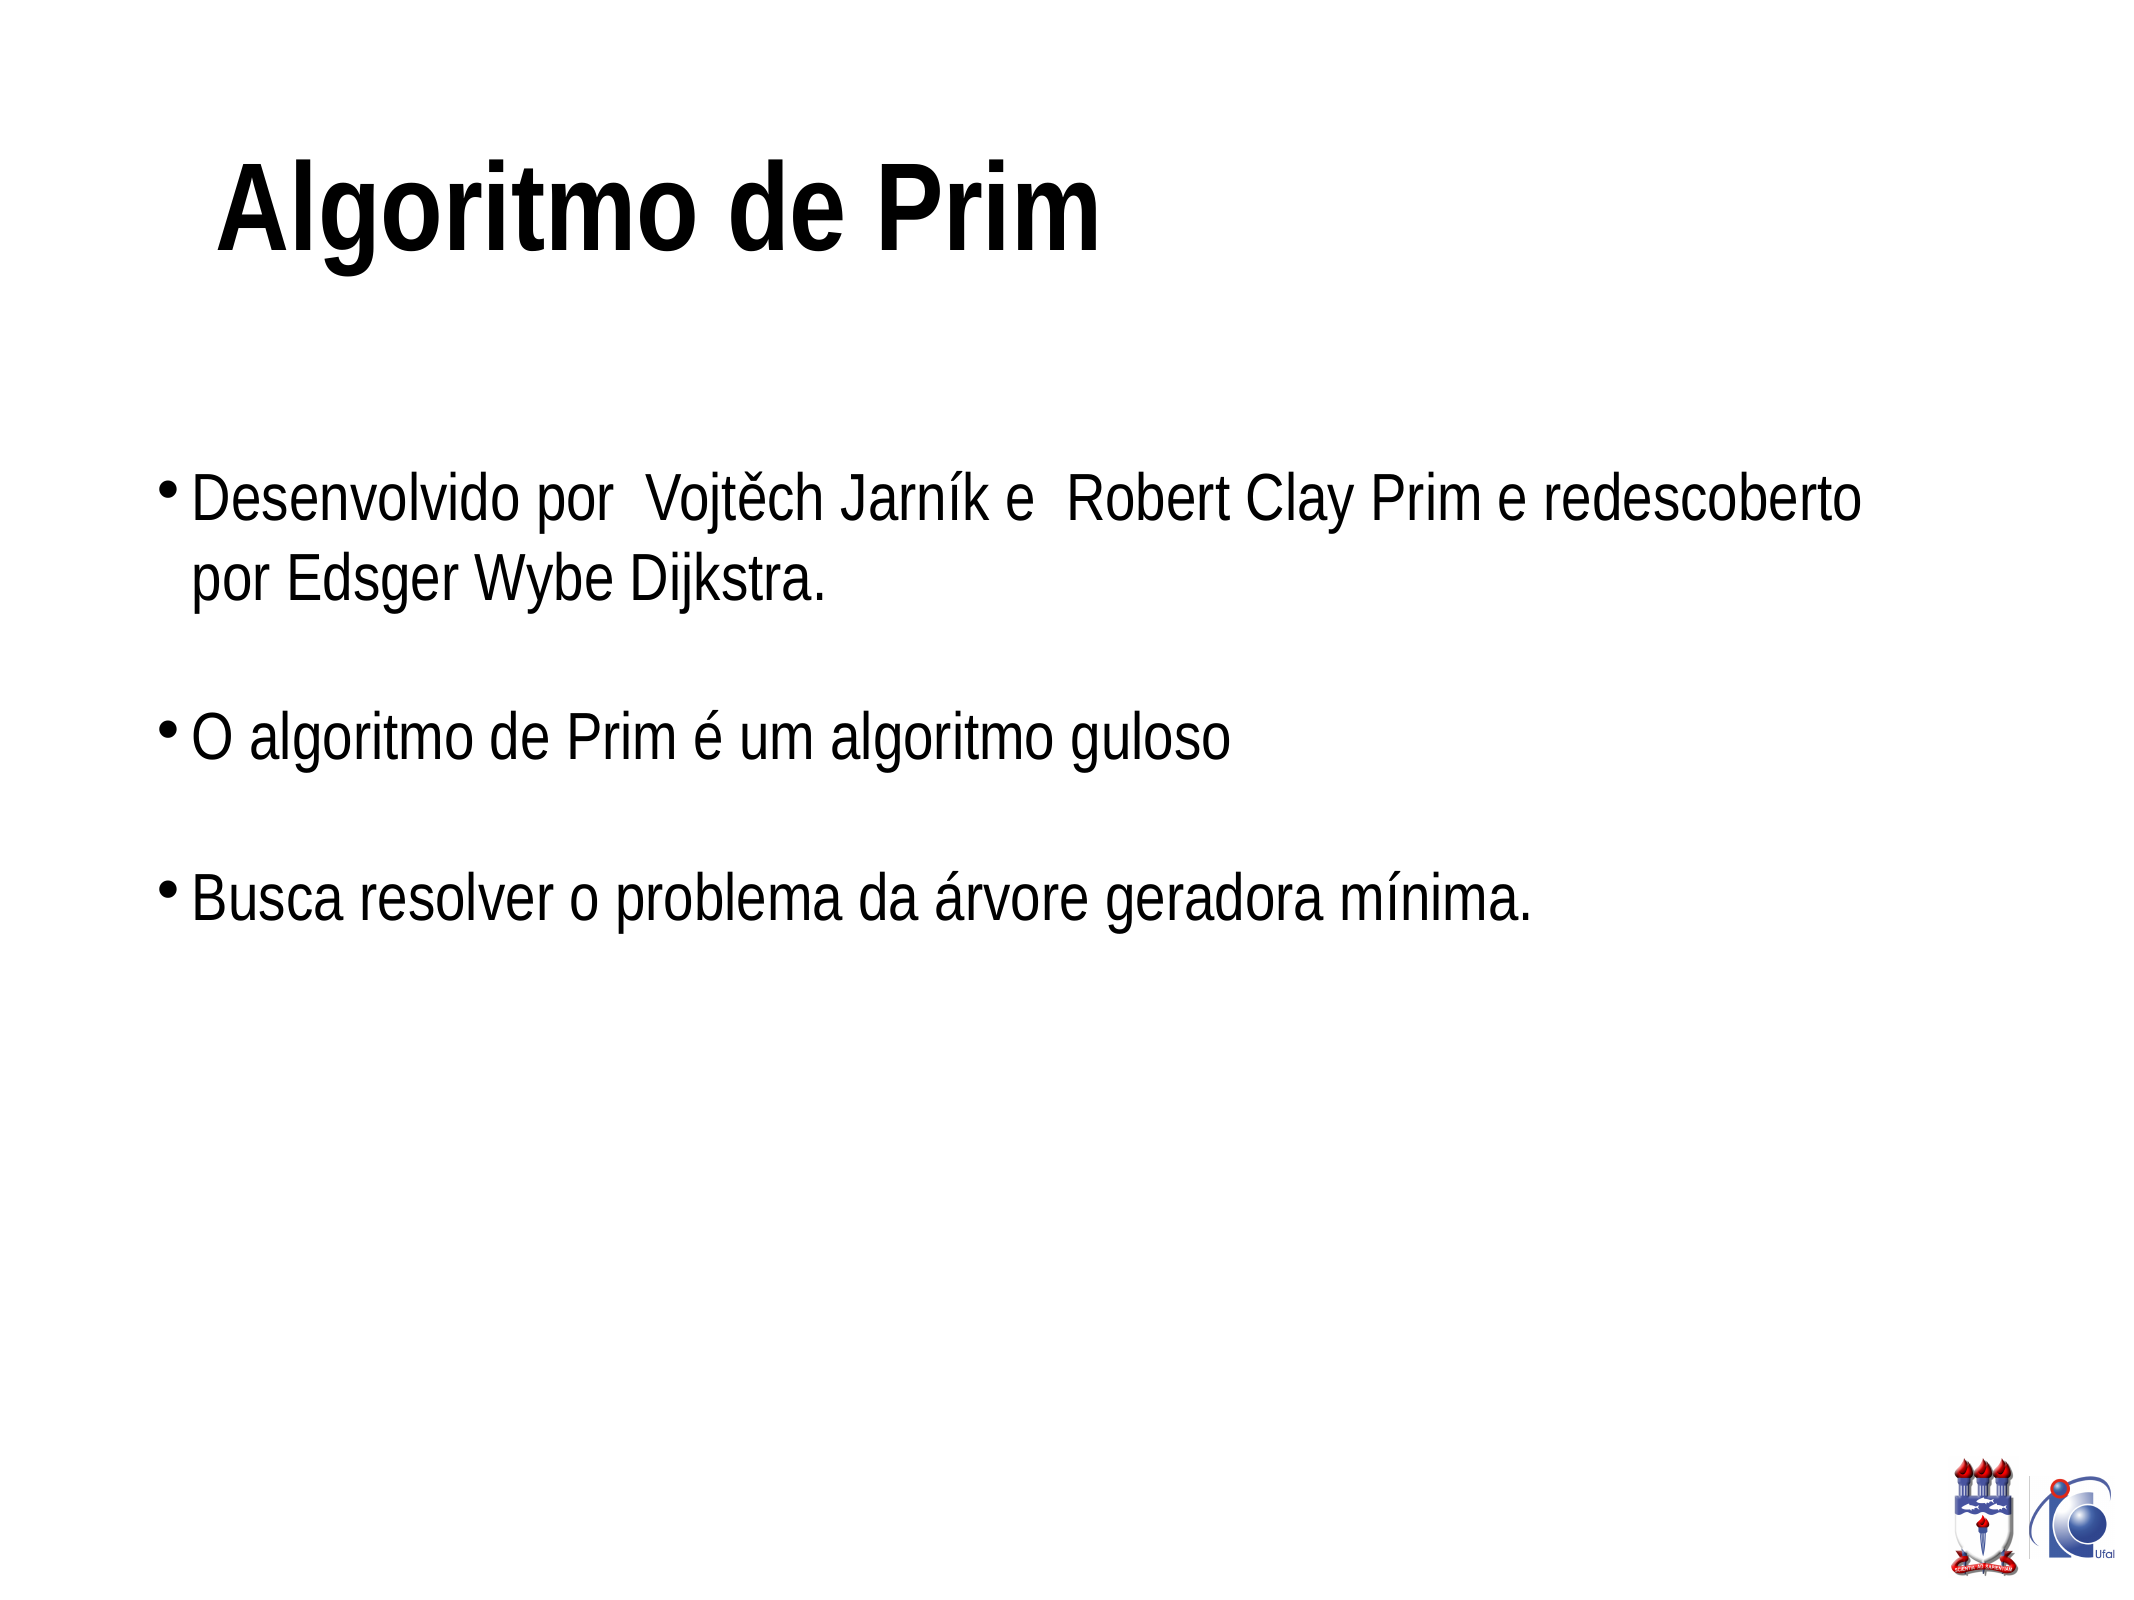

Algoritmo de Prim
Desenvolvido por Vojtěch Jarník e Robert Clay Prim e redescoberto por Edsger Wybe Dijkstra.
O algoritmo de Prim é um algoritmo guloso
Busca resolver o problema da árvore geradora mínima.